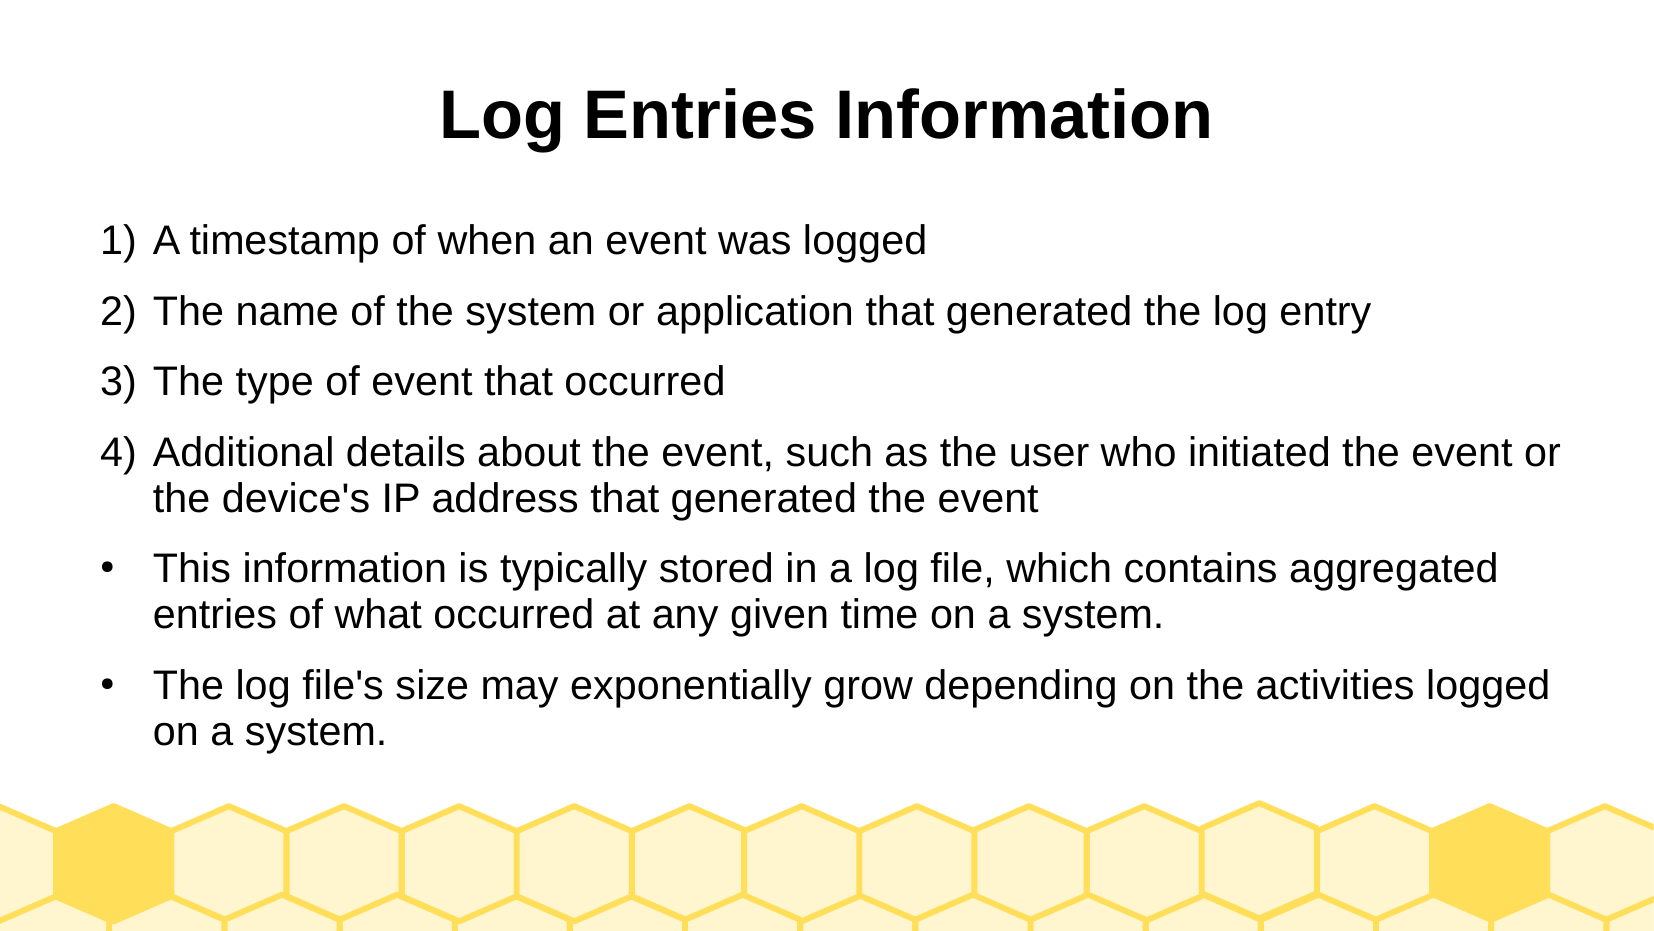

# Log Entries Information
A timestamp of when an event was logged
The name of the system or application that generated the log entry
The type of event that occurred
Additional details about the event, such as the user who initiated the event or the device's IP address that generated the event
This information is typically stored in a log file, which contains aggregated entries of what occurred at any given time on a system.
The log file's size may exponentially grow depending on the activities logged on a system.